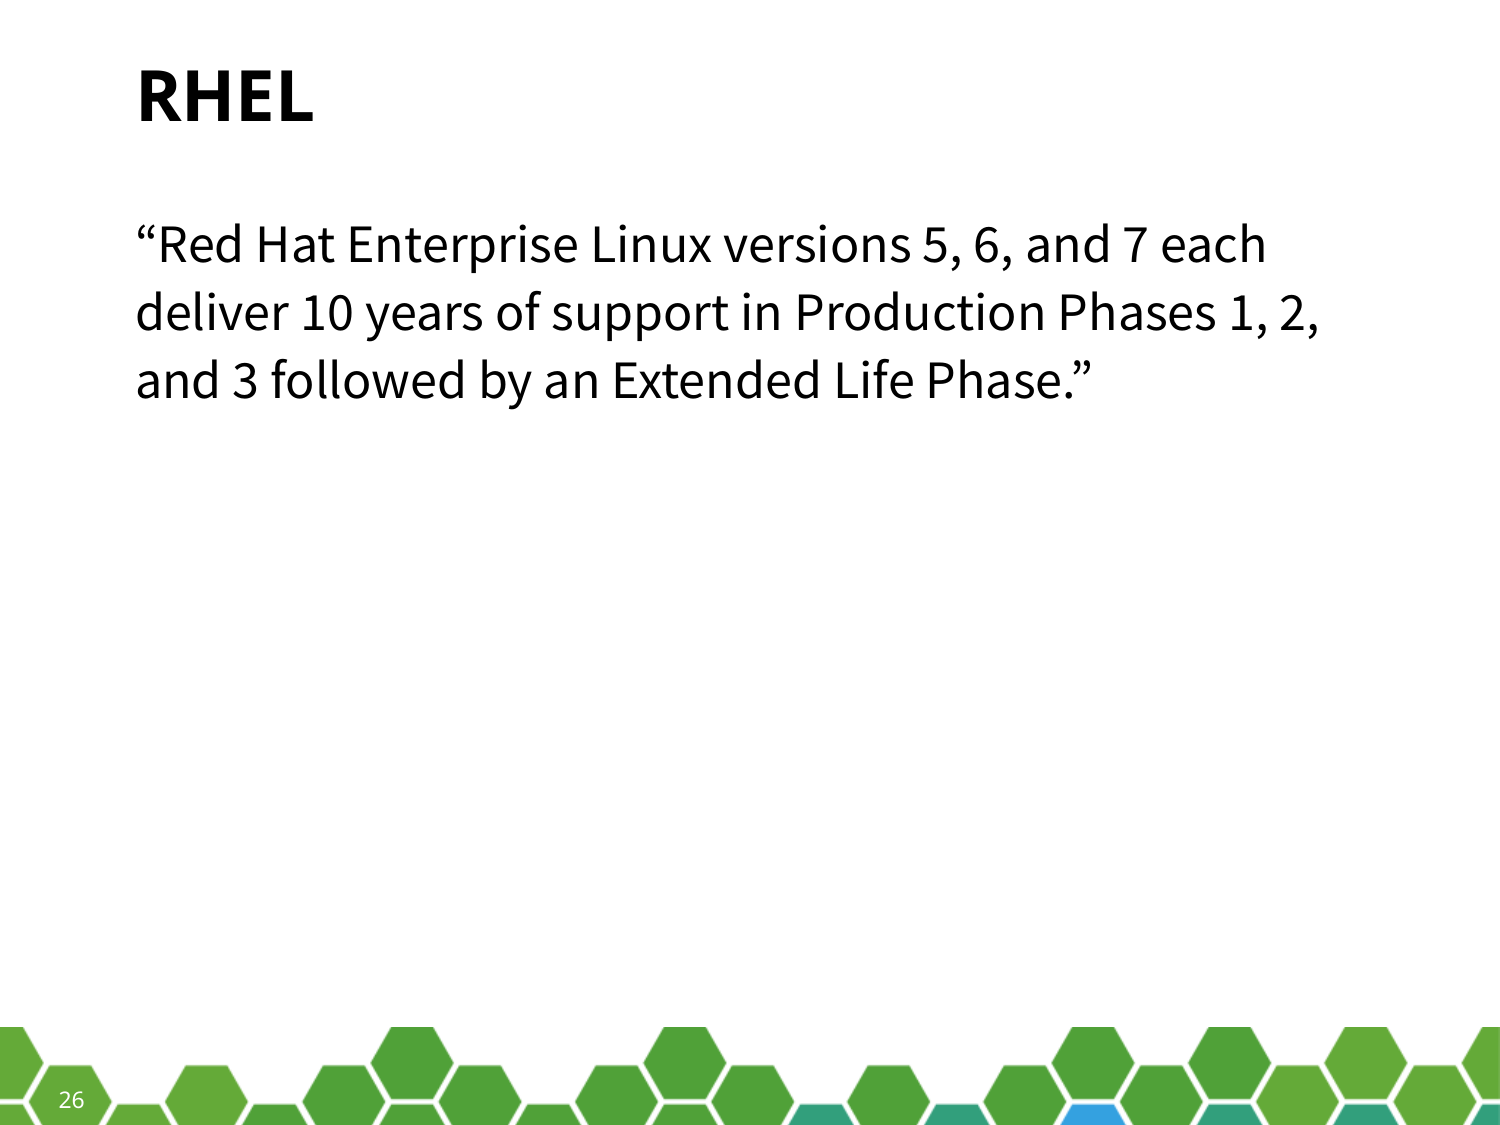

# RHEL
“Red Hat Enterprise Linux versions 5, 6, and 7 each deliver 10 years of support in Production Phases 1, 2, and 3 followed by an Extended Life Phase.”